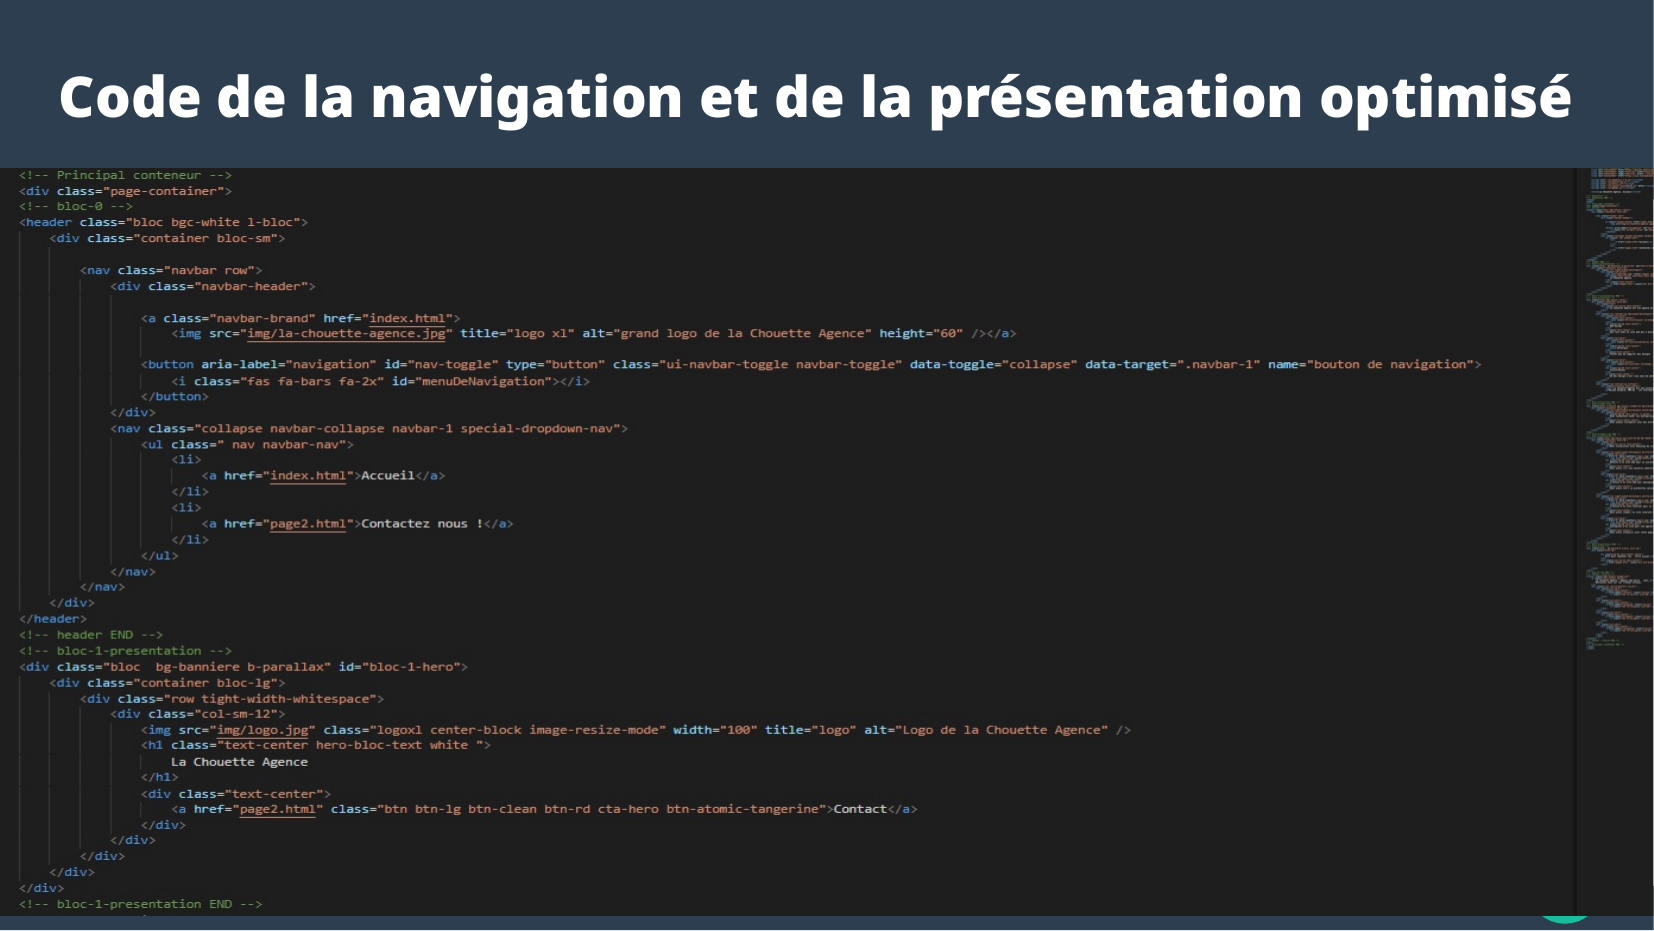

# Code de la navigation et de la présentation optimisé